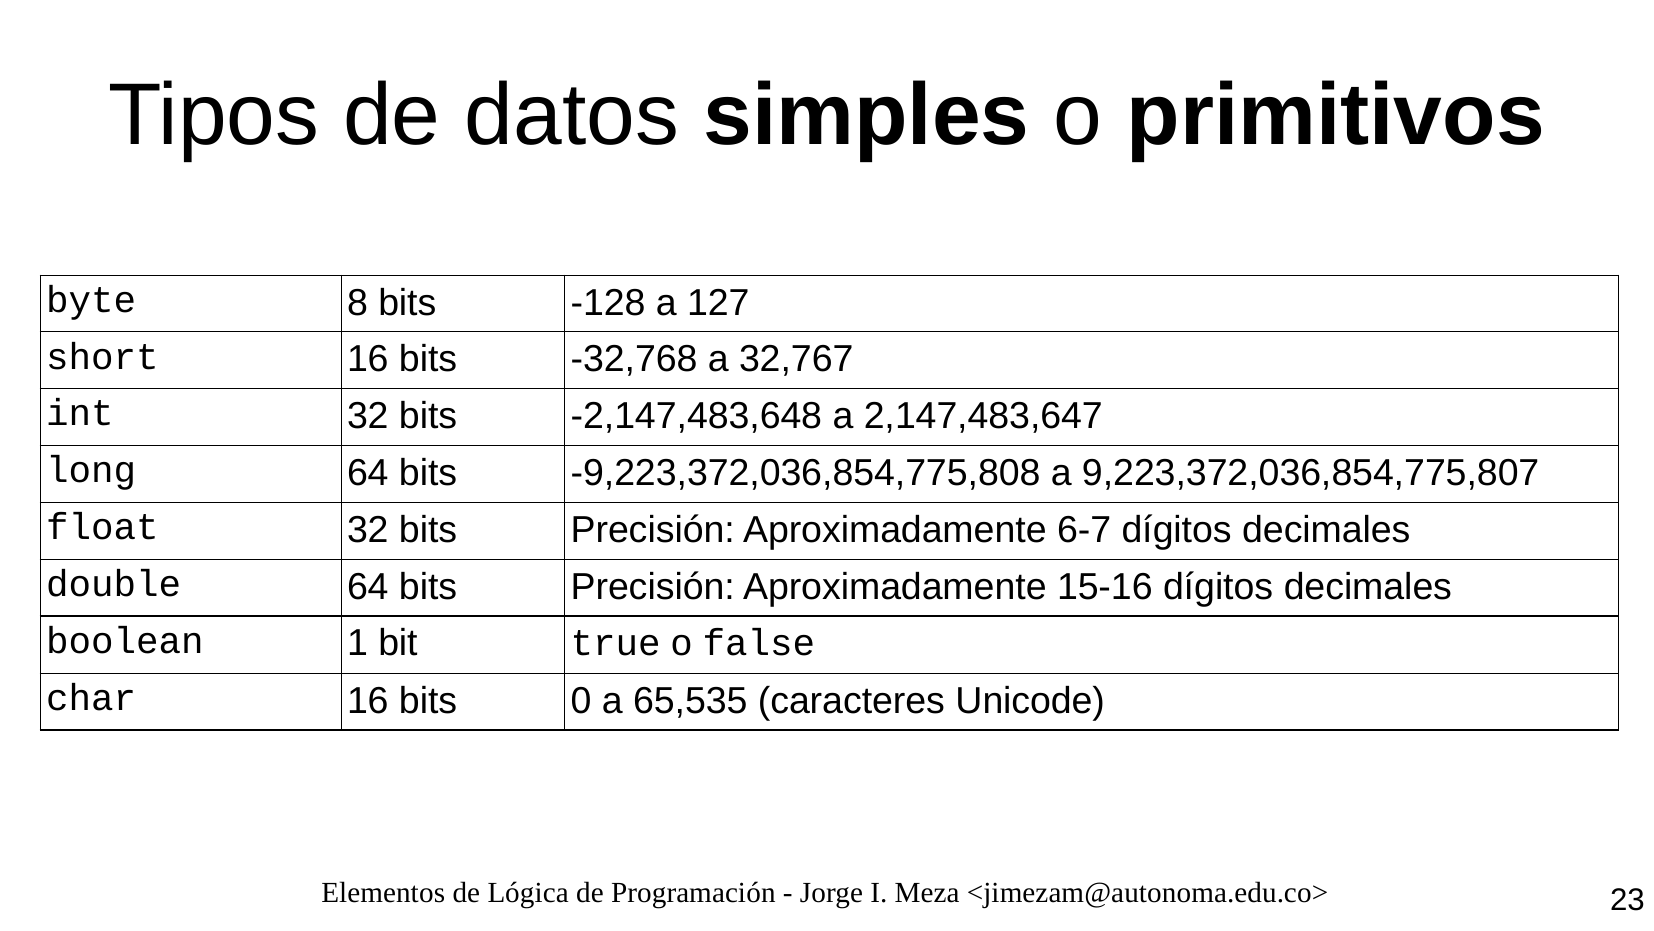

# Tipos de datos simples o primitivos
| byte | 8 bits | -128 a 127 |
| --- | --- | --- |
| short | 16 bits | -32,768 a 32,767 |
| int | 32 bits | -2,147,483,648 a 2,147,483,647 |
| long | 64 bits | -9,223,372,036,854,775,808 a 9,223,372,036,854,775,807 |
| float | 32 bits | Precisión: Aproximadamente 6-7 dígitos decimales |
| double | 64 bits | Precisión: Aproximadamente 15-16 dígitos decimales |
| boolean | 1 bit | true o false |
| char | 16 bits | 0 a 65,535 (caracteres Unicode) |
Elementos de Lógica de Programación - Jorge I. Meza <jimezam@autonoma.edu.co>